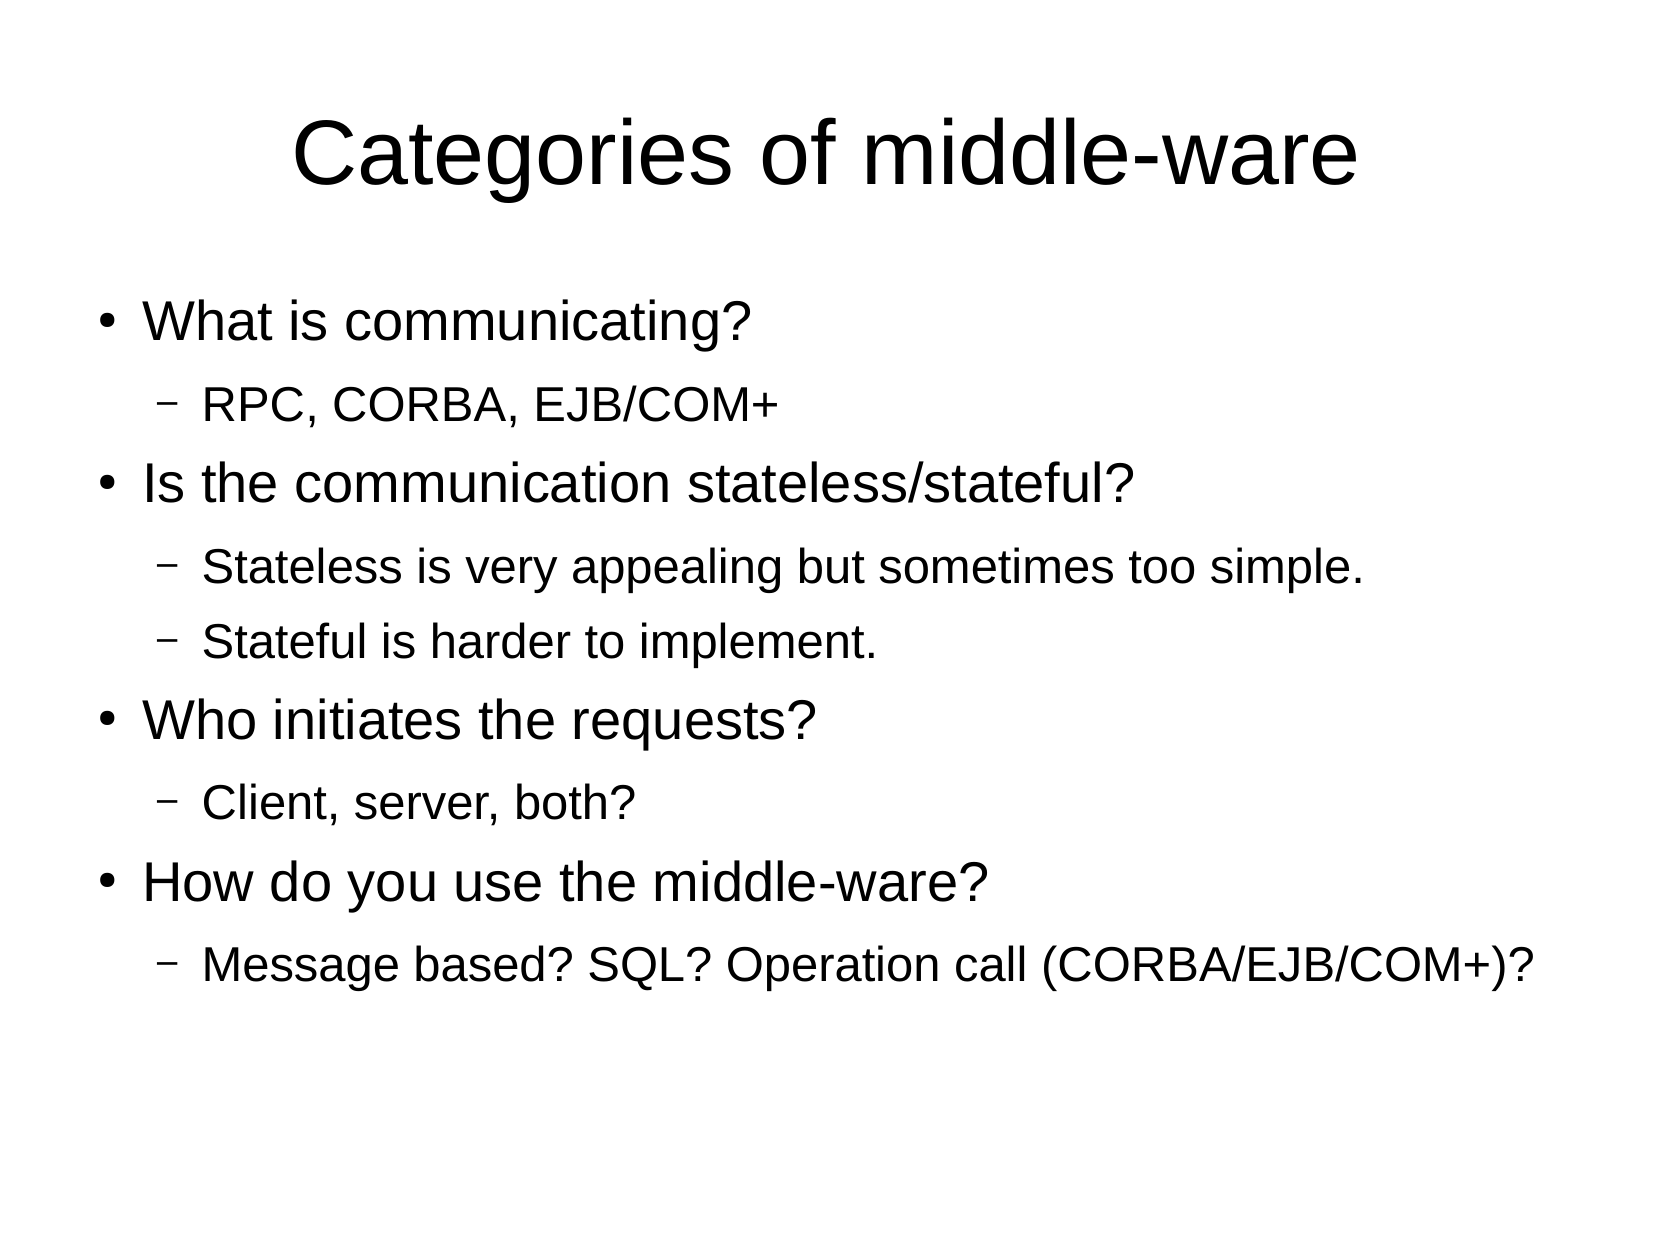

# Categories of middle-ware
What is communicating?
RPC, CORBA, EJB/COM+
Is the communication stateless/stateful?
Stateless is very appealing but sometimes too simple.
Stateful is harder to implement.
Who initiates the requests?
Client, server, both?
How do you use the middle-ware?
Message based? SQL? Operation call (CORBA/EJB/COM+)?